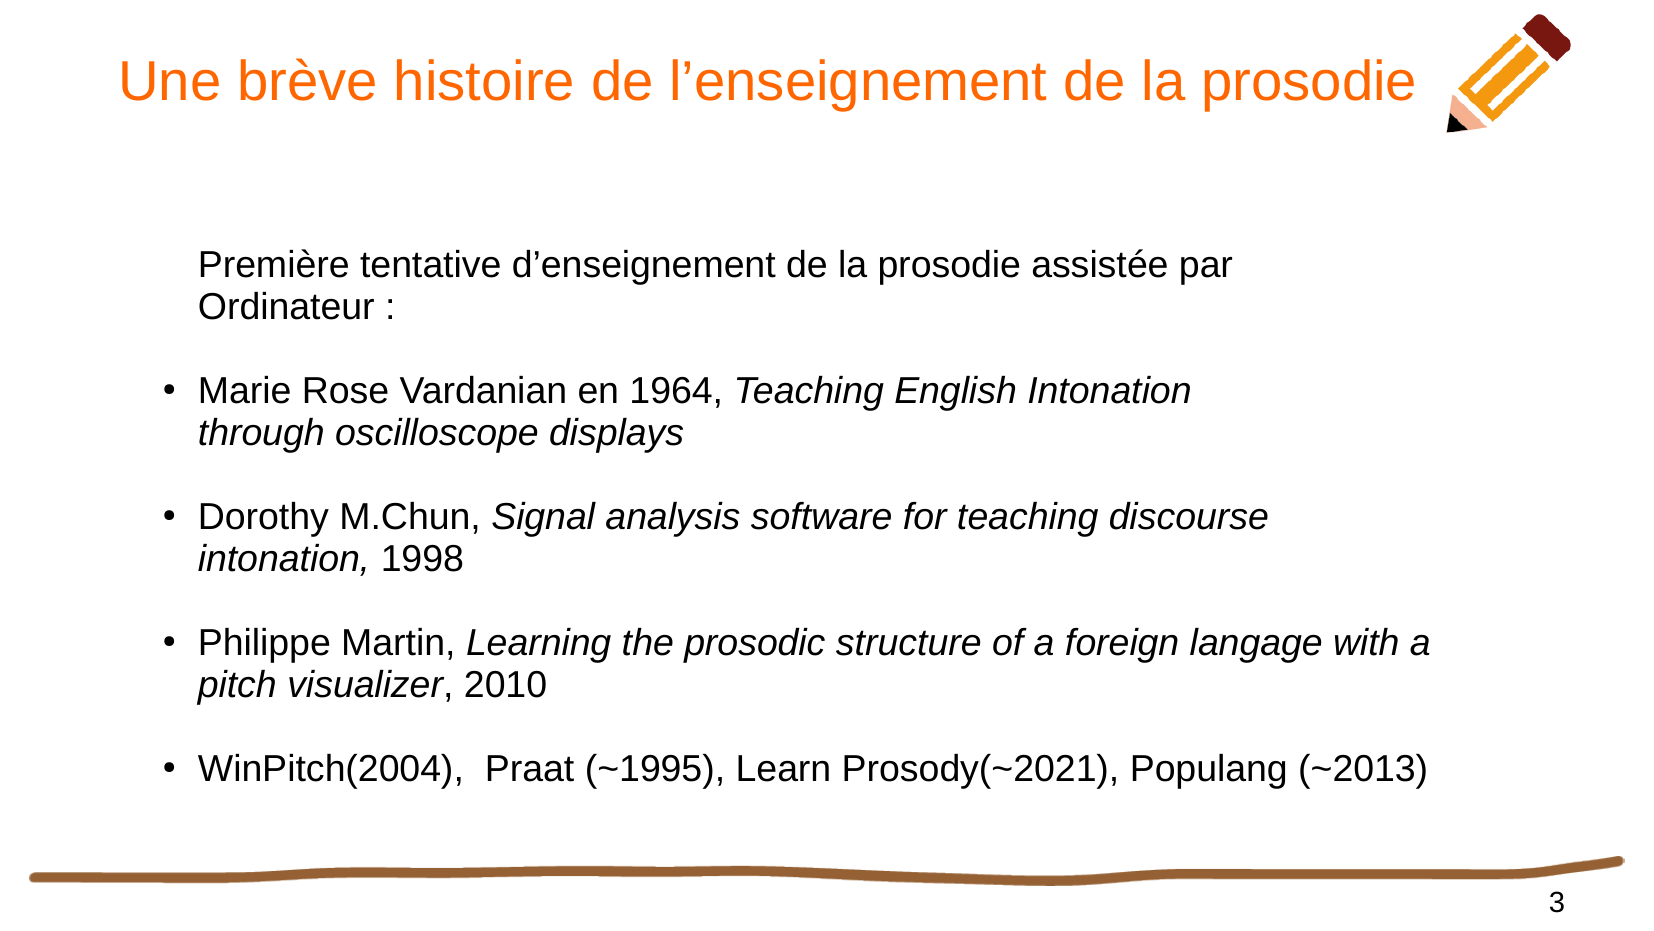

# Une brève histoire de l’enseignement de la prosodie
Première tentative d’enseignement de la prosodie assistée par Ordinateur :
Marie Rose Vardanian en 1964, Teaching English Intonation 		 through oscilloscope displays
Dorothy M.Chun, Signal analysis software for teaching discourse 		 intonation, 1998
Philippe Martin, Learning the prosodic structure of a foreign langage with a pitch visualizer, 2010
WinPitch(2004), Praat (~1995), Learn Prosody(~2021), Populang (~2013)
3